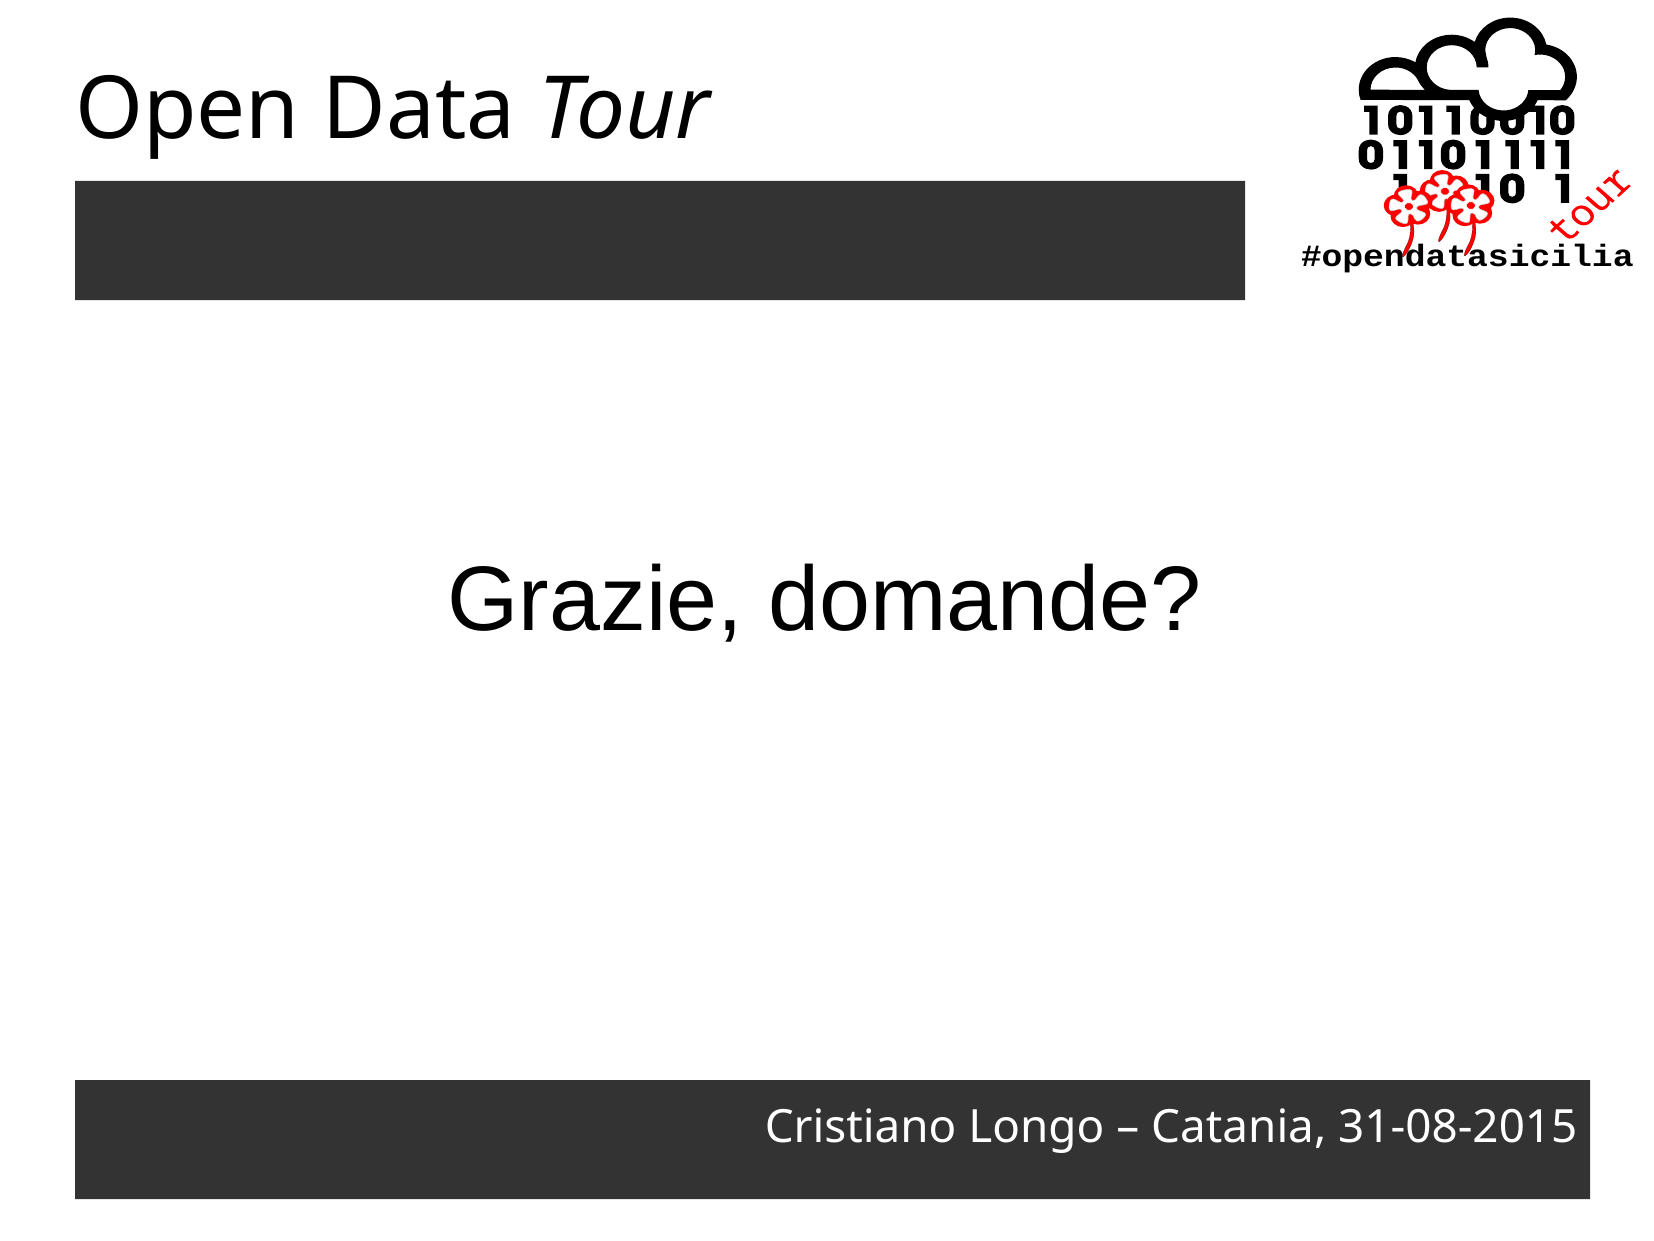

# Open Data Tour
Grazie, domande?
 Cristiano Longo – Catania, 31-08-2015